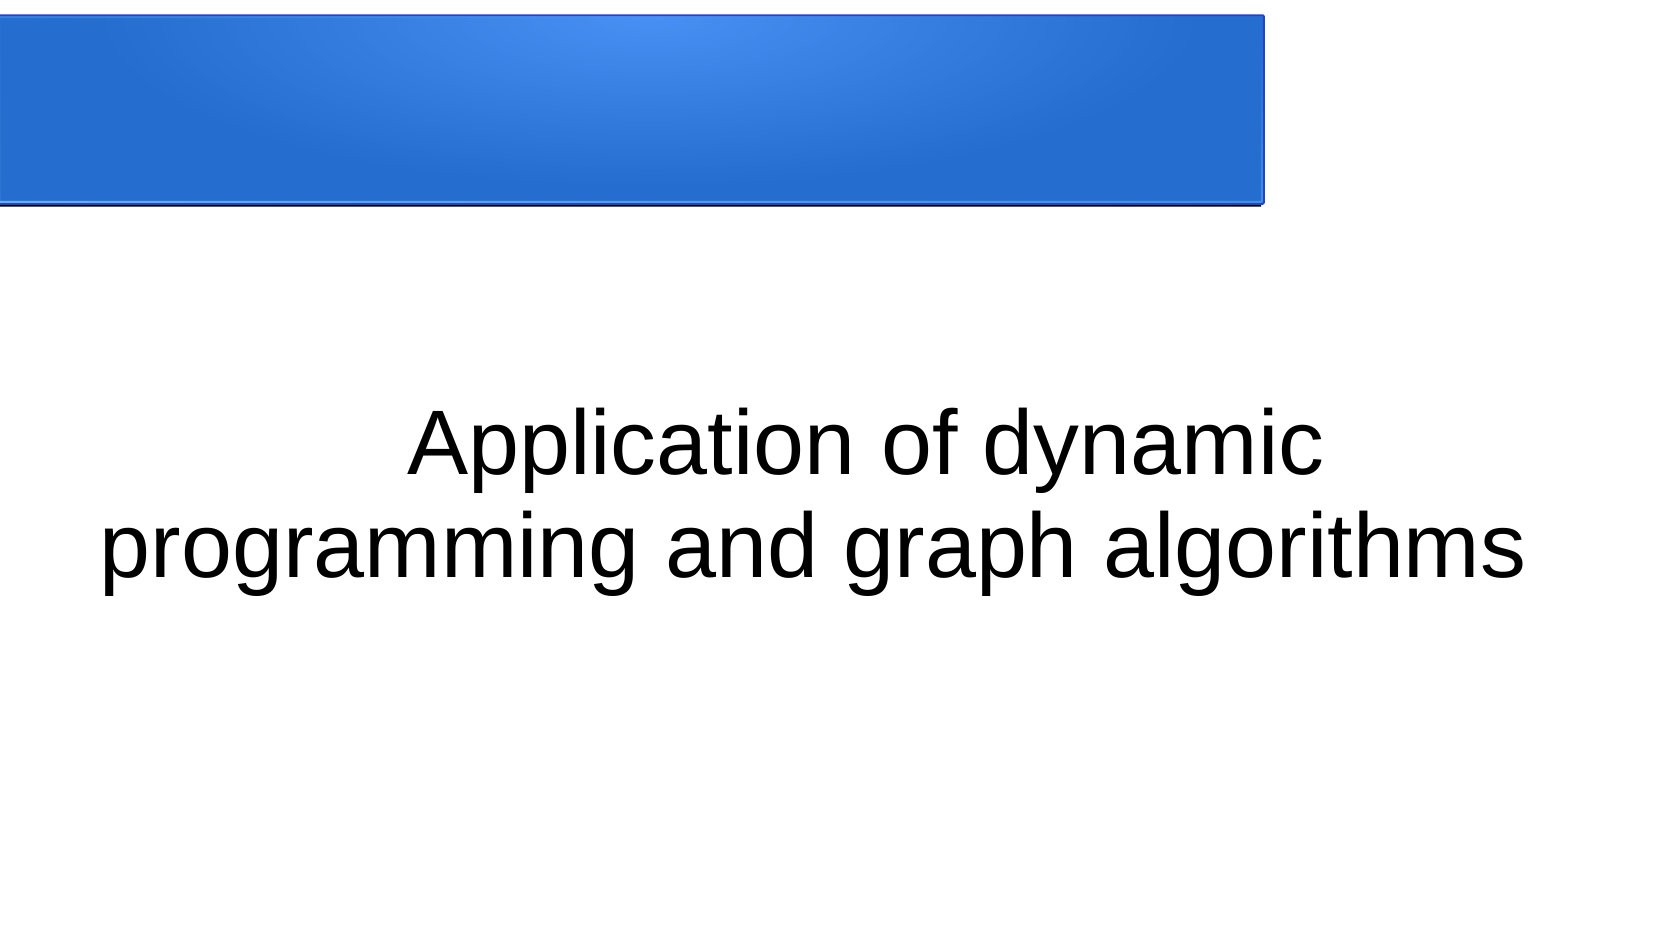

# Application of dynamic programming and graph algorithms